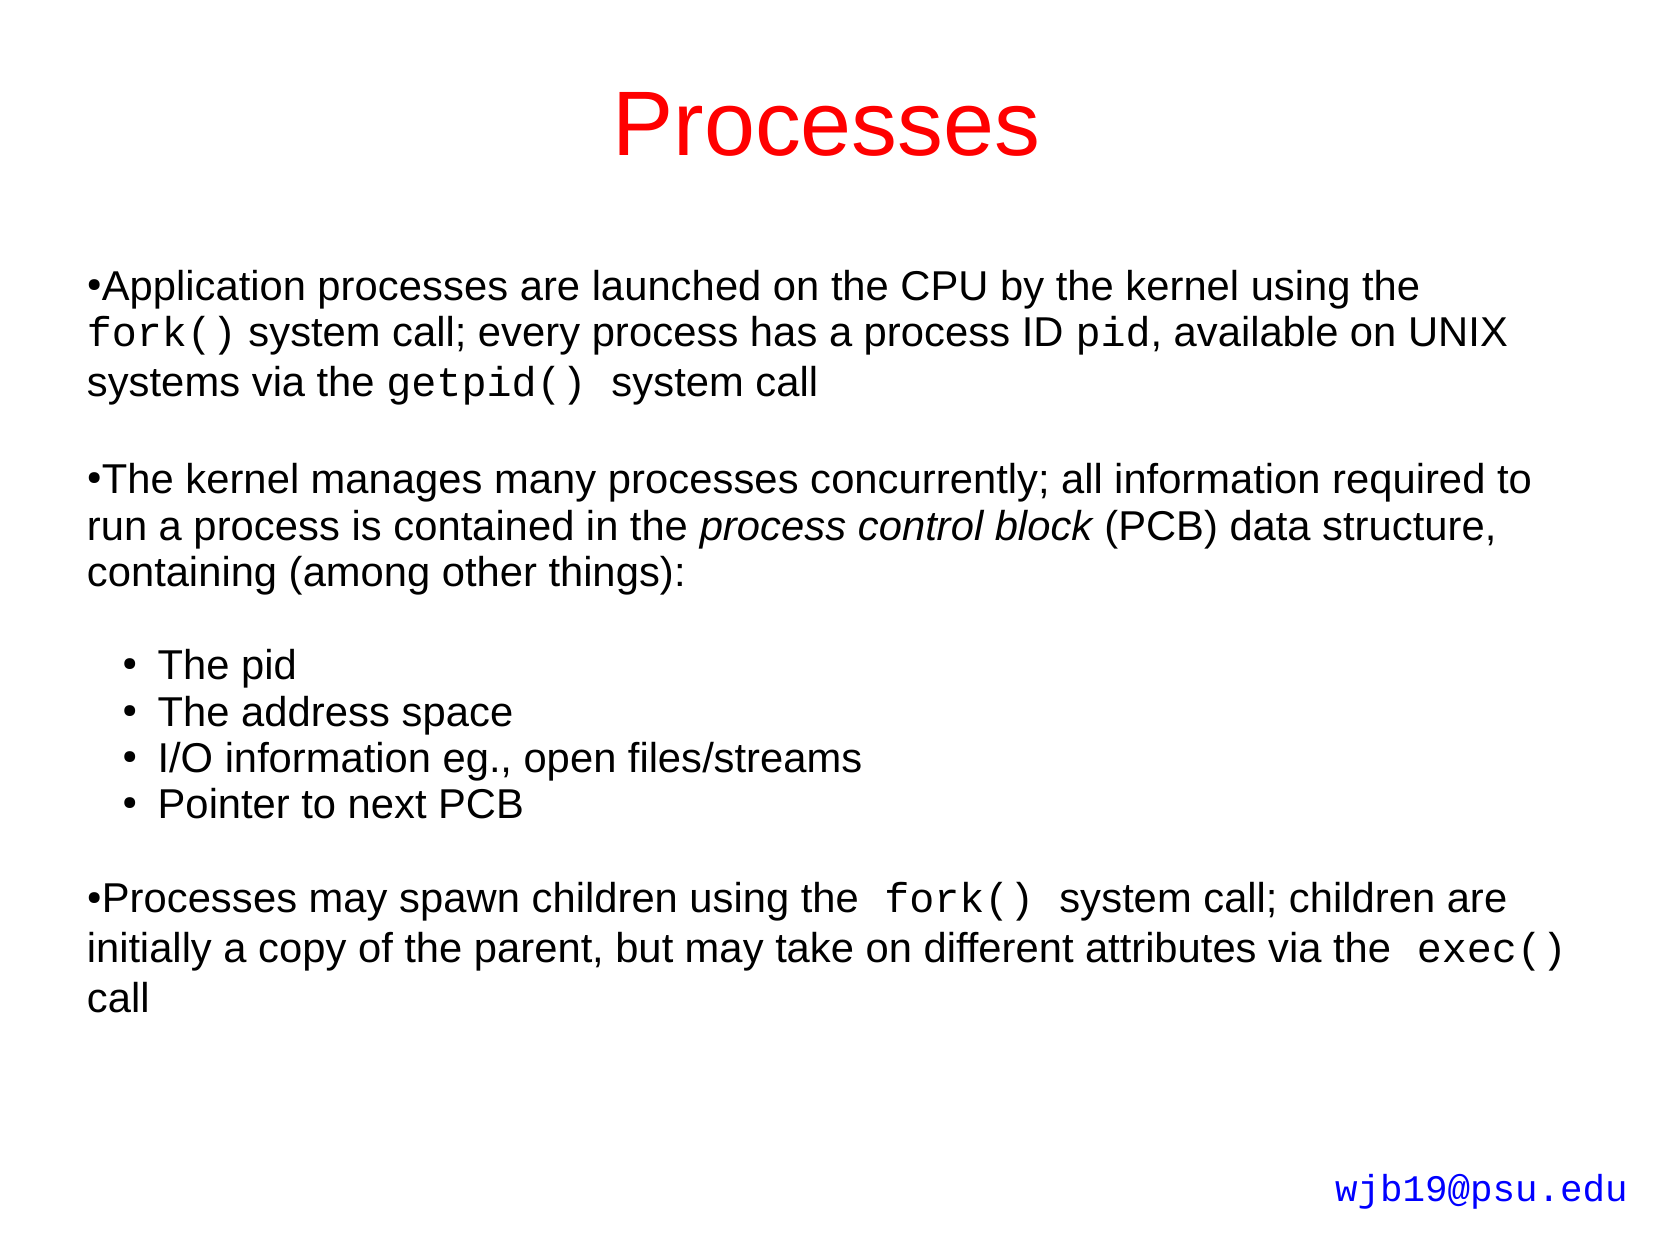

# Processes
Application processes are launched on the CPU by the kernel using the fork() system call; every process has a process ID pid, available on UNIX systems via the getpid() system call
The kernel manages many processes concurrently; all information required to run a process is contained in the process control block (PCB) data structure, containing (among other things):
The pid
The address space
I/O information eg., open files/streams
Pointer to next PCB
Processes may spawn children using the fork() system call; children are initially a copy of the parent, but may take on different attributes via the exec() call
wjb19@psu.edu